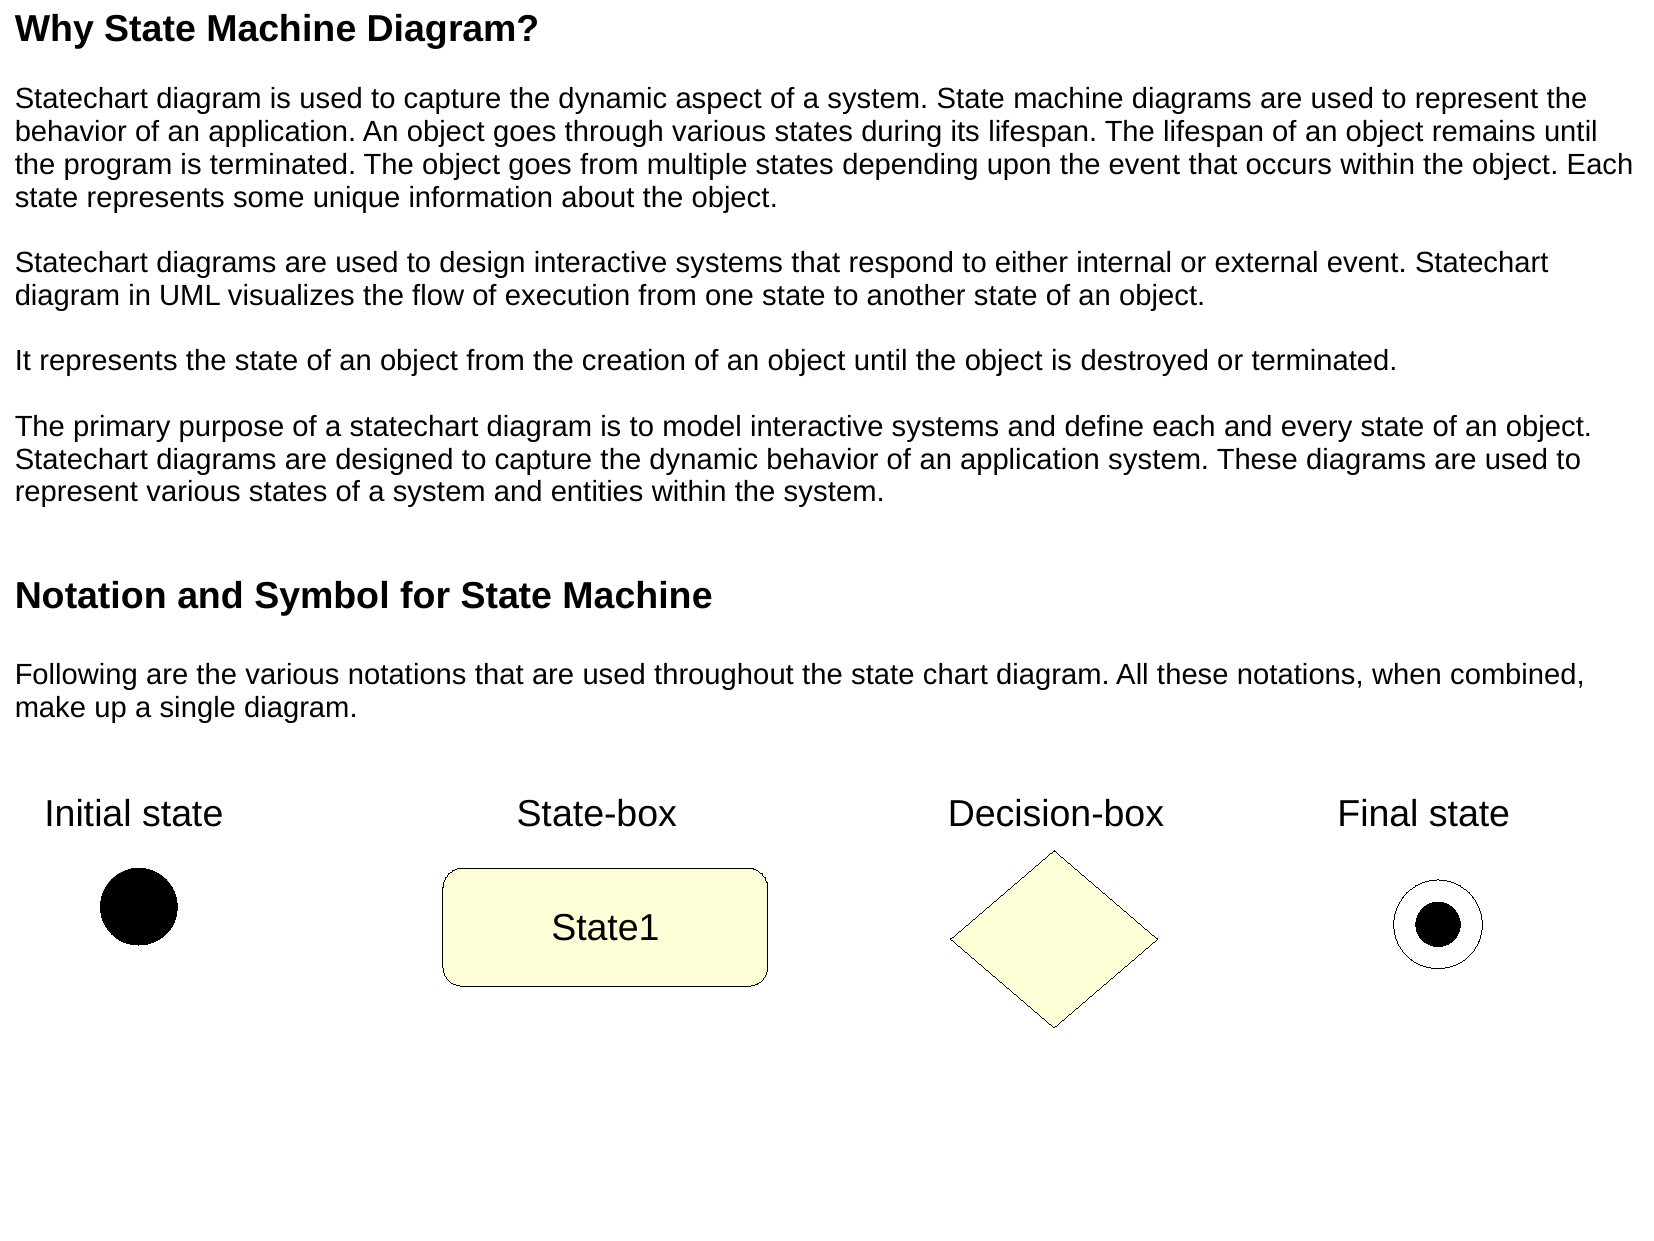

Why State Machine Diagram?
Statechart diagram is used to capture the dynamic aspect of a system. State machine diagrams are used to represent the behavior of an application. An object goes through various states during its lifespan. The lifespan of an object remains until the program is terminated. The object goes from multiple states depending upon the event that occurs within the object. Each state represents some unique information about the object.
Statechart diagrams are used to design interactive systems that respond to either internal or external event. Statechart diagram in UML visualizes the flow of execution from one state to another state of an object.
It represents the state of an object from the creation of an object until the object is destroyed or terminated.
The primary purpose of a statechart diagram is to model interactive systems and define each and every state of an object. Statechart diagrams are designed to capture the dynamic behavior of an application system. These diagrams are used to represent various states of a system and entities within the system.
Notation and Symbol for State Machine
Following are the various notations that are used throughout the state chart diagram. All these notations, when combined, make up a single diagram.
Initial state
State-box
Decision-box
Final state
State1